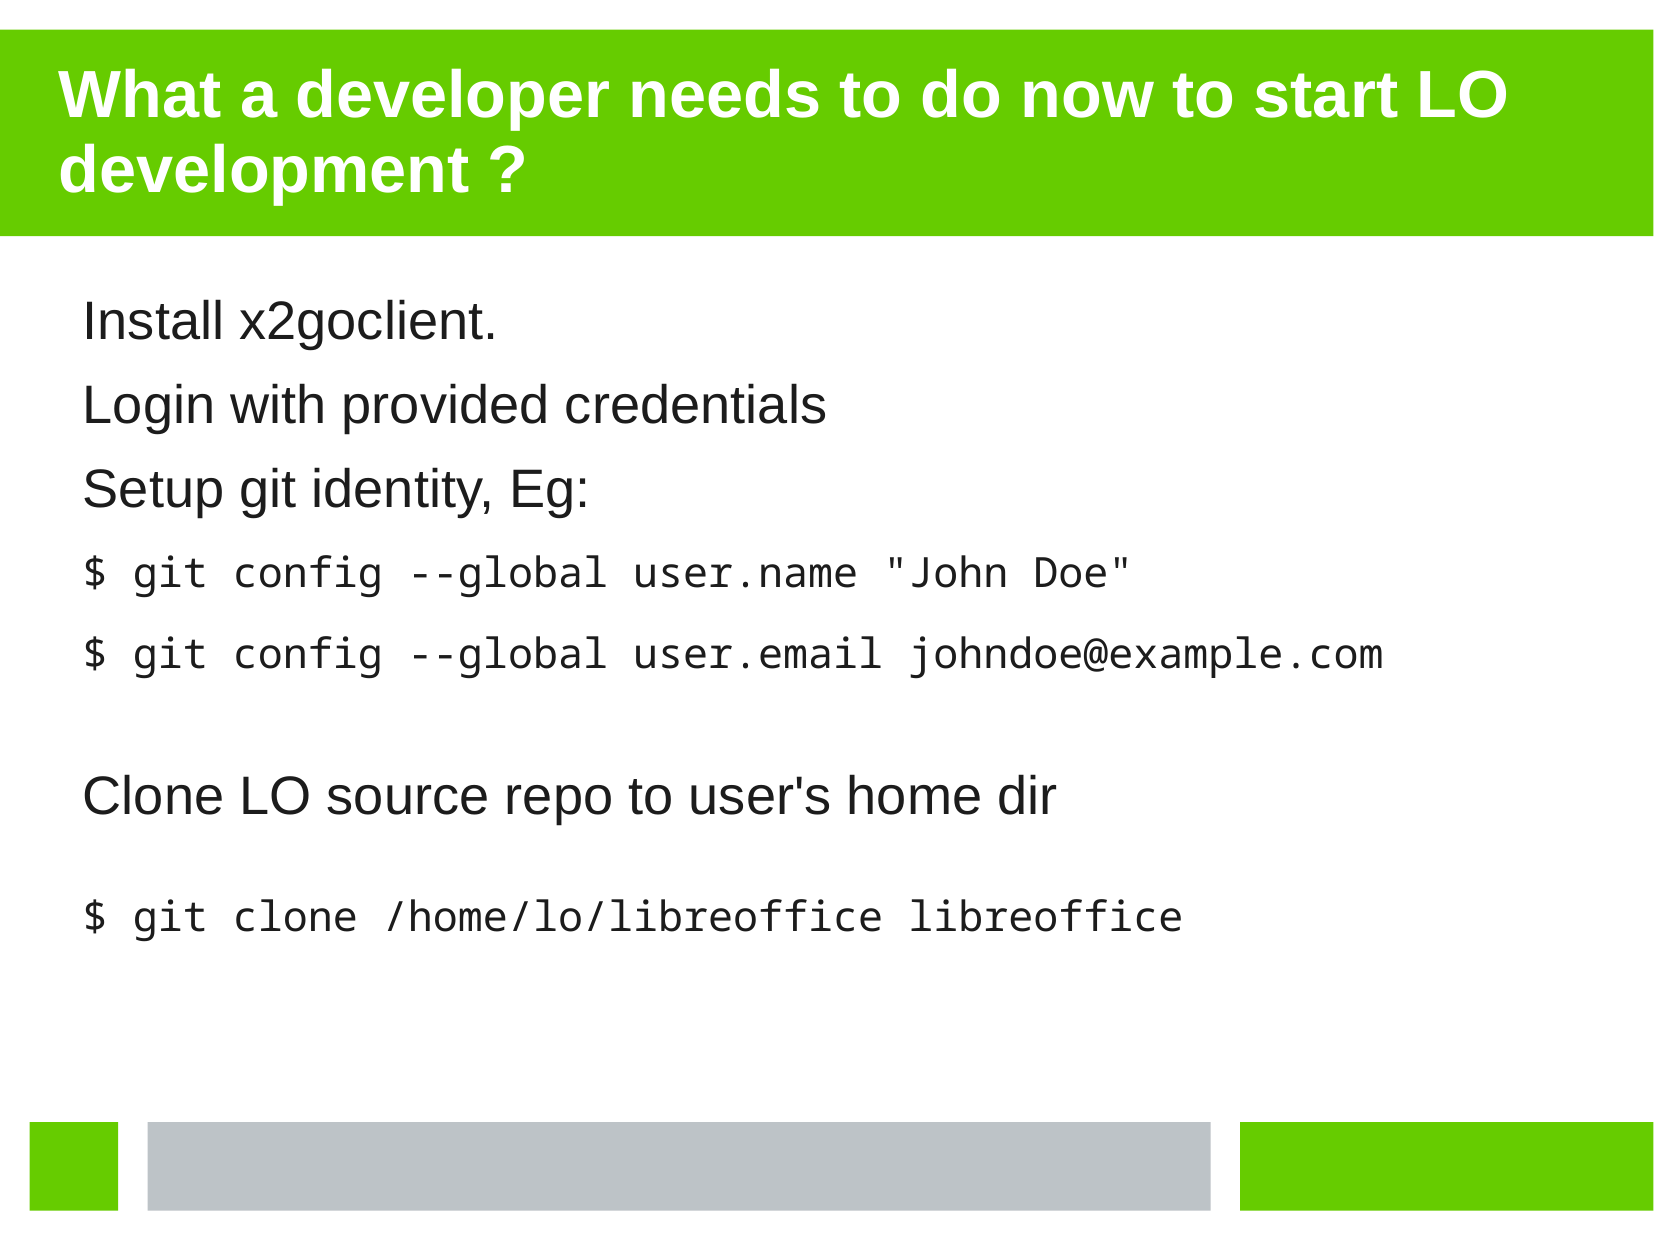

# What a developer needs to do now to start LO development ?
Install x2goclient.
Login with provided credentials
Setup git identity, Eg:
$ git config --global user.name "John Doe"
$ git config --global user.email johndoe@example.com
Clone LO source repo to user's home dir
$ git clone /home/lo/libreoffice libreoffice